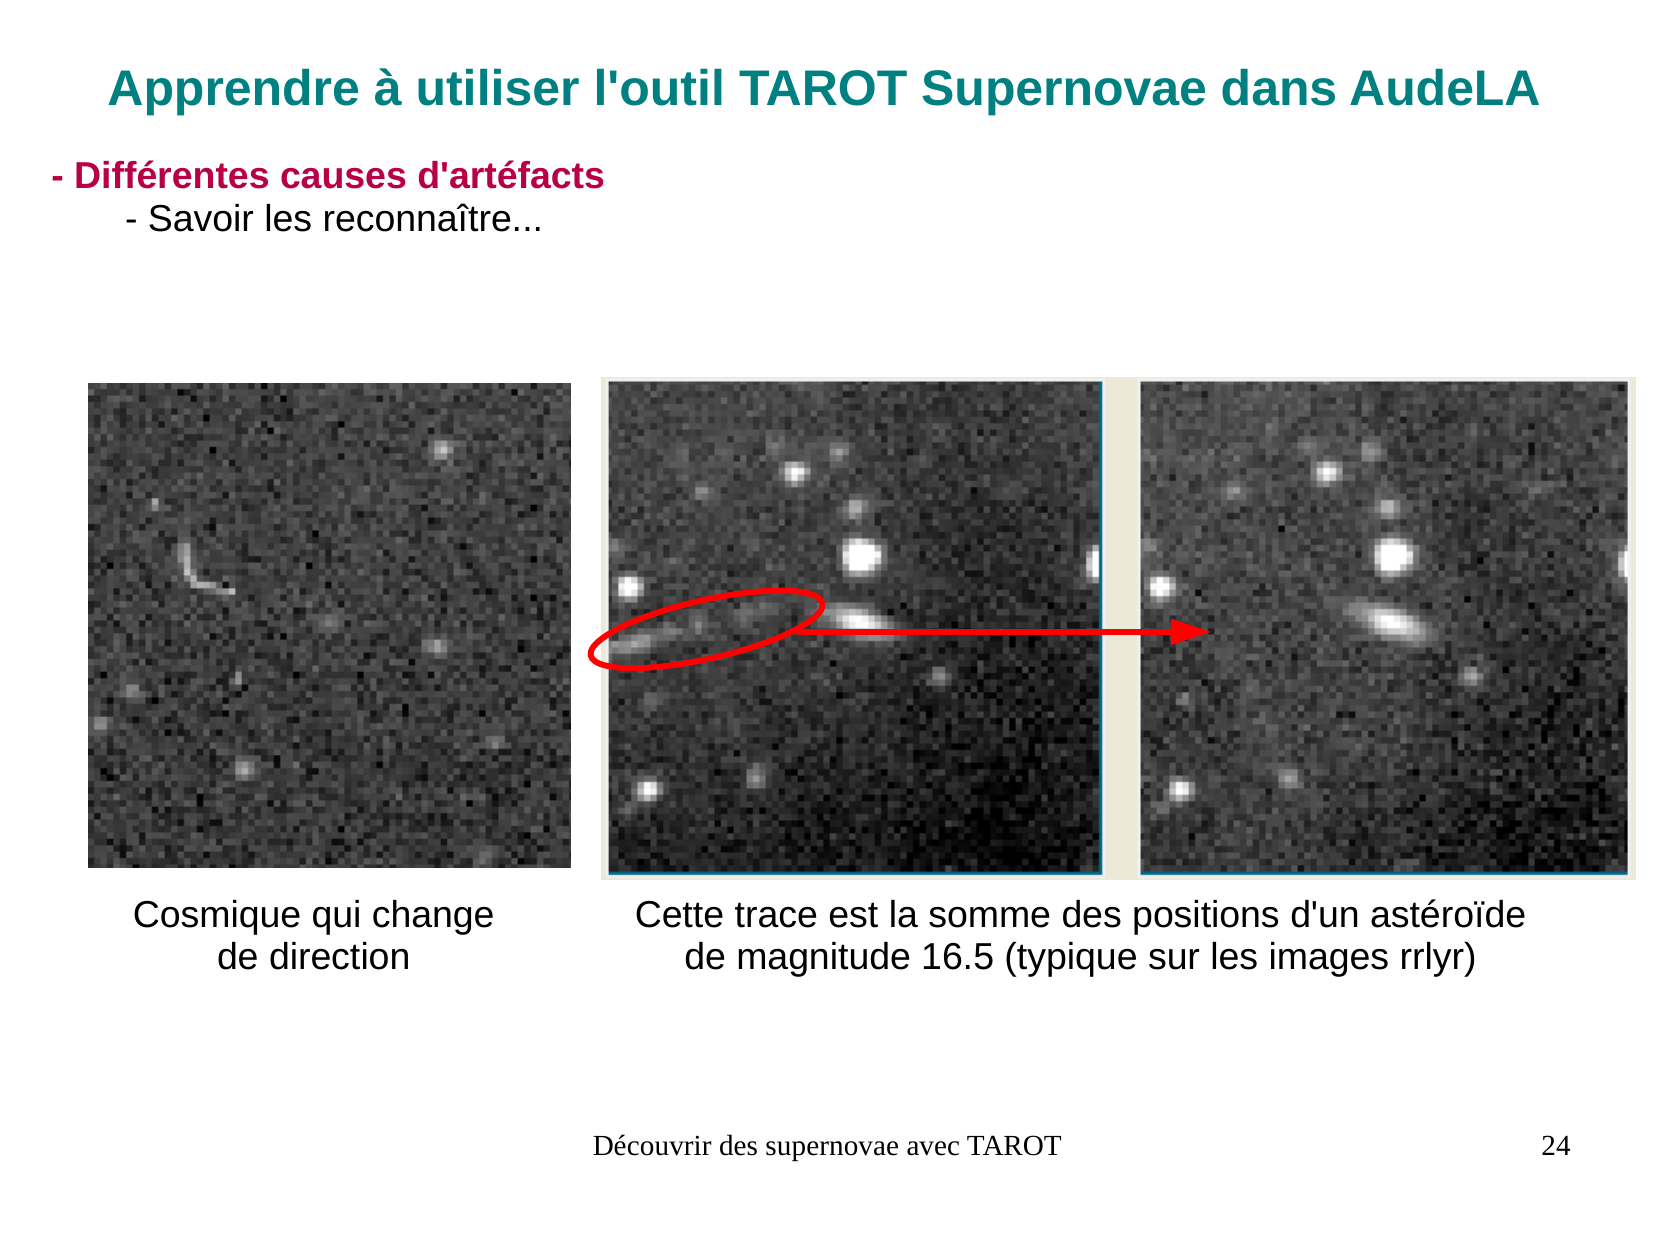

Apprendre à utiliser l'outil TAROT Supernovae dans AudeLA
- Différentes causes d'artéfacts
	- Savoir les reconnaître...
Cosmique qui change
de direction
Cette trace est la somme des positions d'un astéroïde
de magnitude 16.5 (typique sur les images rrlyr)
Découvrir des supernovae avec TAROT
24